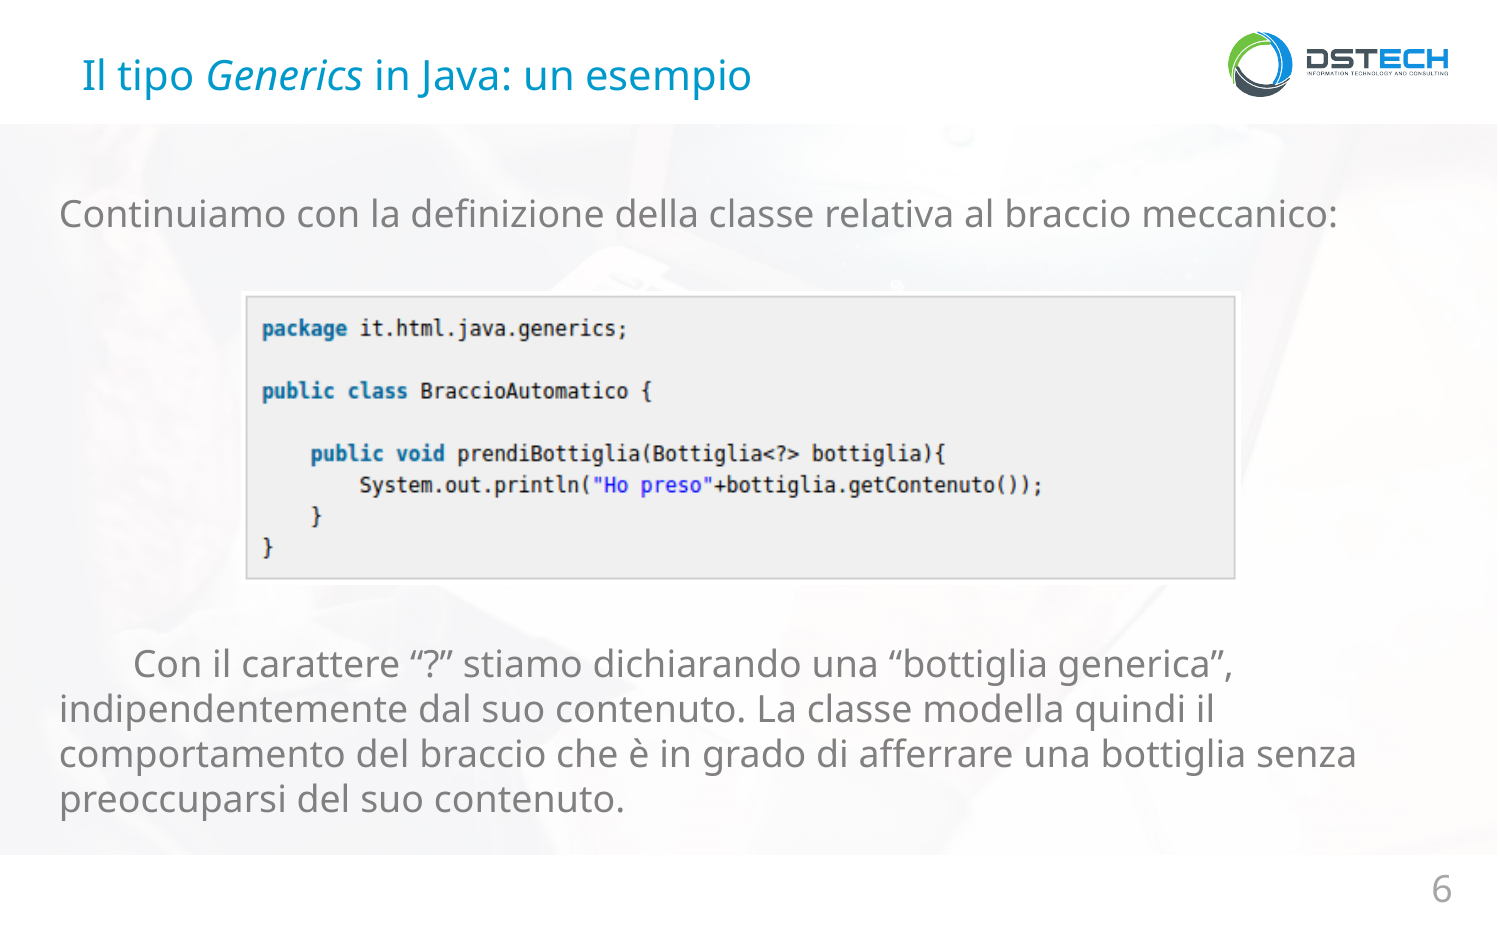

Il tipo Generics in Java: un esempio
Continuiamo con la definizione della classe relativa al braccio meccanico:
	Con il carattere “?” stiamo dichiarando una “bottiglia generica”, indipendentemente dal suo contenuto. La classe modella quindi il comportamento del braccio che è in grado di afferrare una bottiglia senza preoccuparsi del suo contenuto.
6